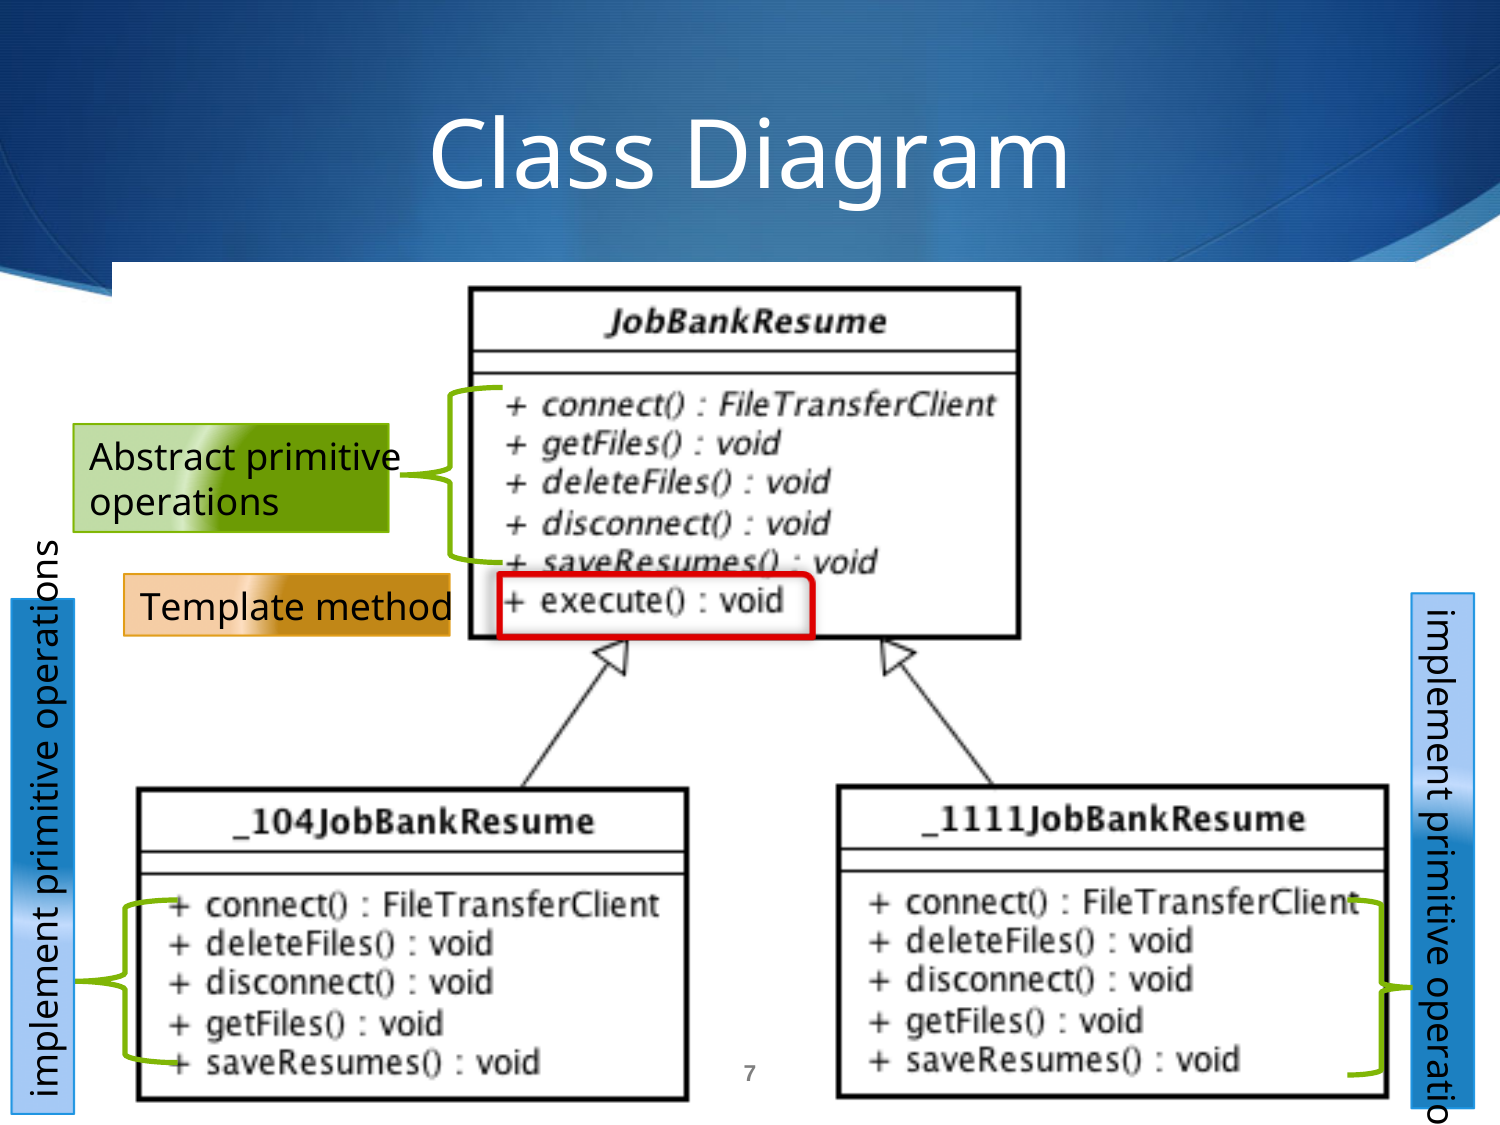

# Class Diagram
Abstract primitive
operations
implement primitive operations
Template method
implement primitive operations